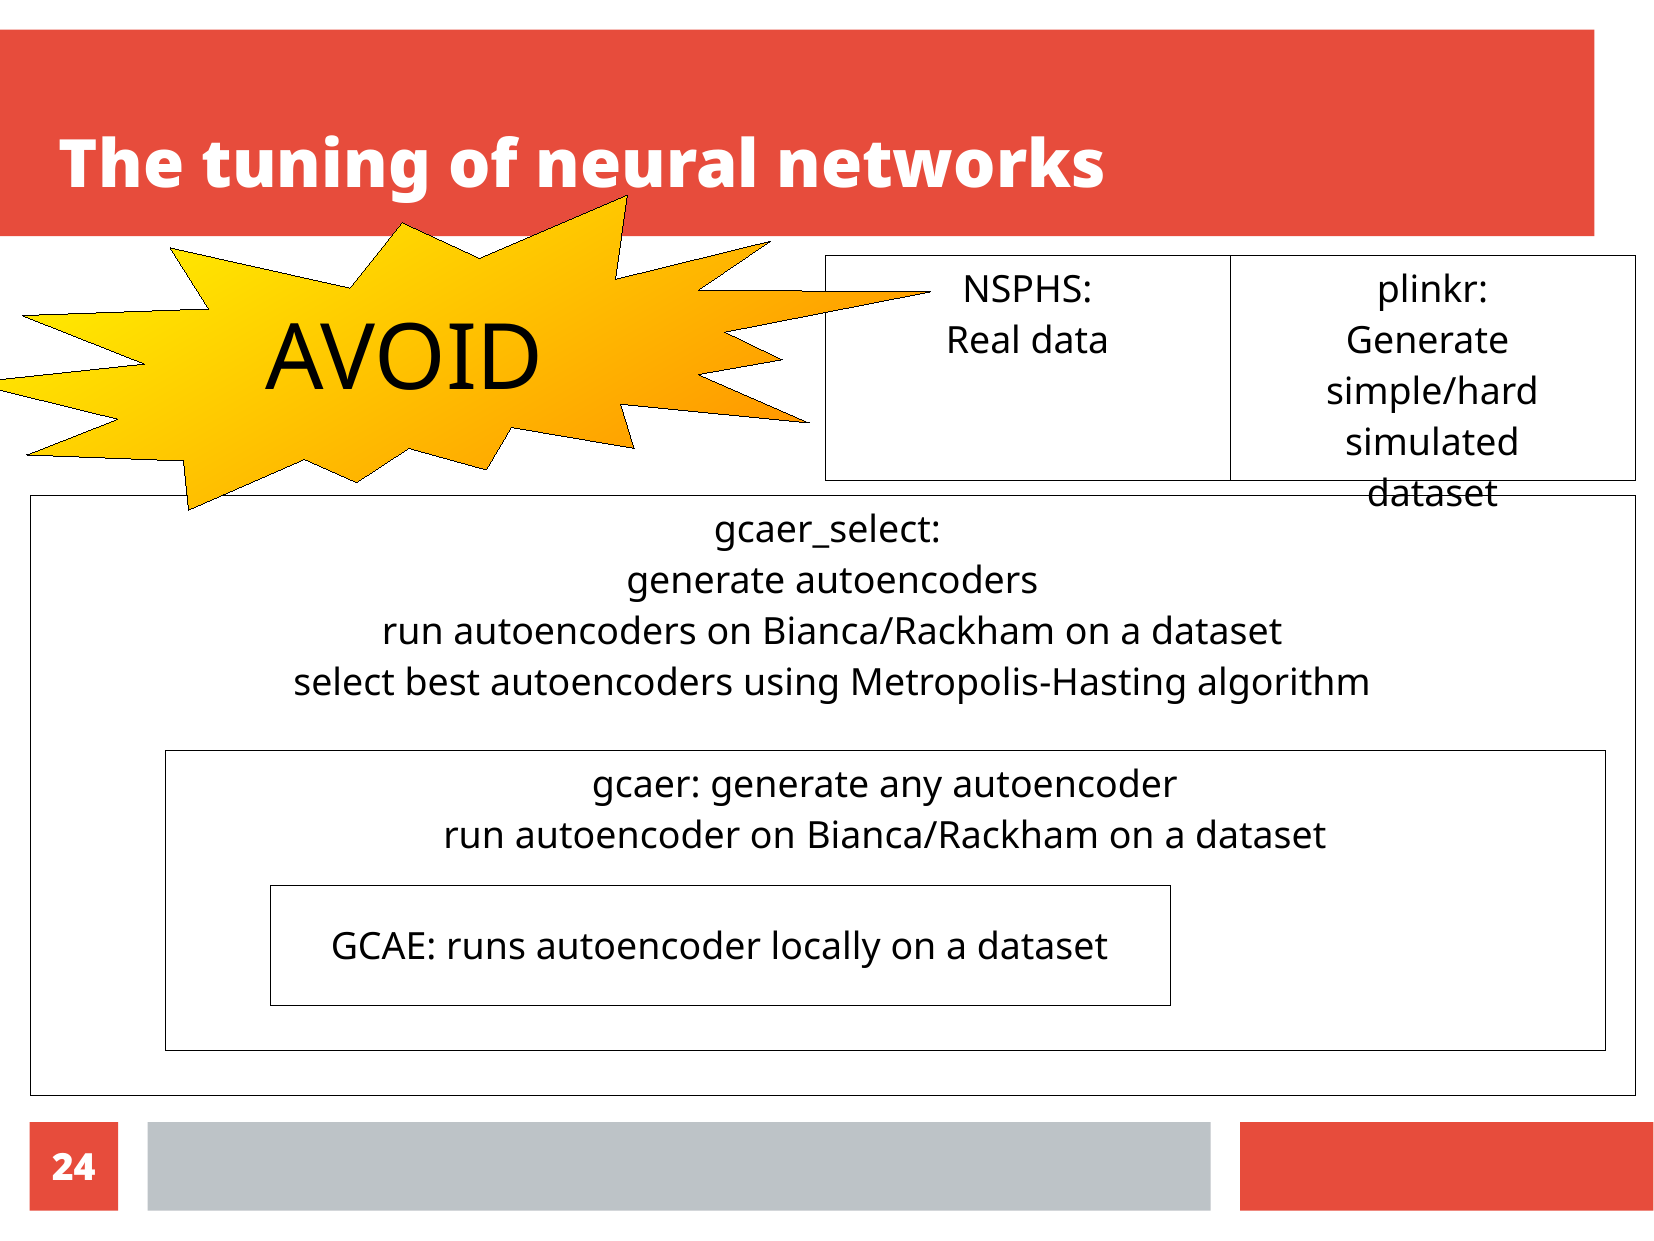

# The tuning of neural networks
AVOID
NSPHS:
Real data
plinkr:
Generate
simple/hard
simulated
dataset
gcaer_select:
generate autoencoders
run autoencoders on Bianca/Rackham on a dataset
select best autoencoders using Metropolis-Hasting algorithm
gcaer: generate any autoencoder
run autoencoder on Bianca/Rackham on a dataset
GCAE: runs autoencoder locally on a dataset
24